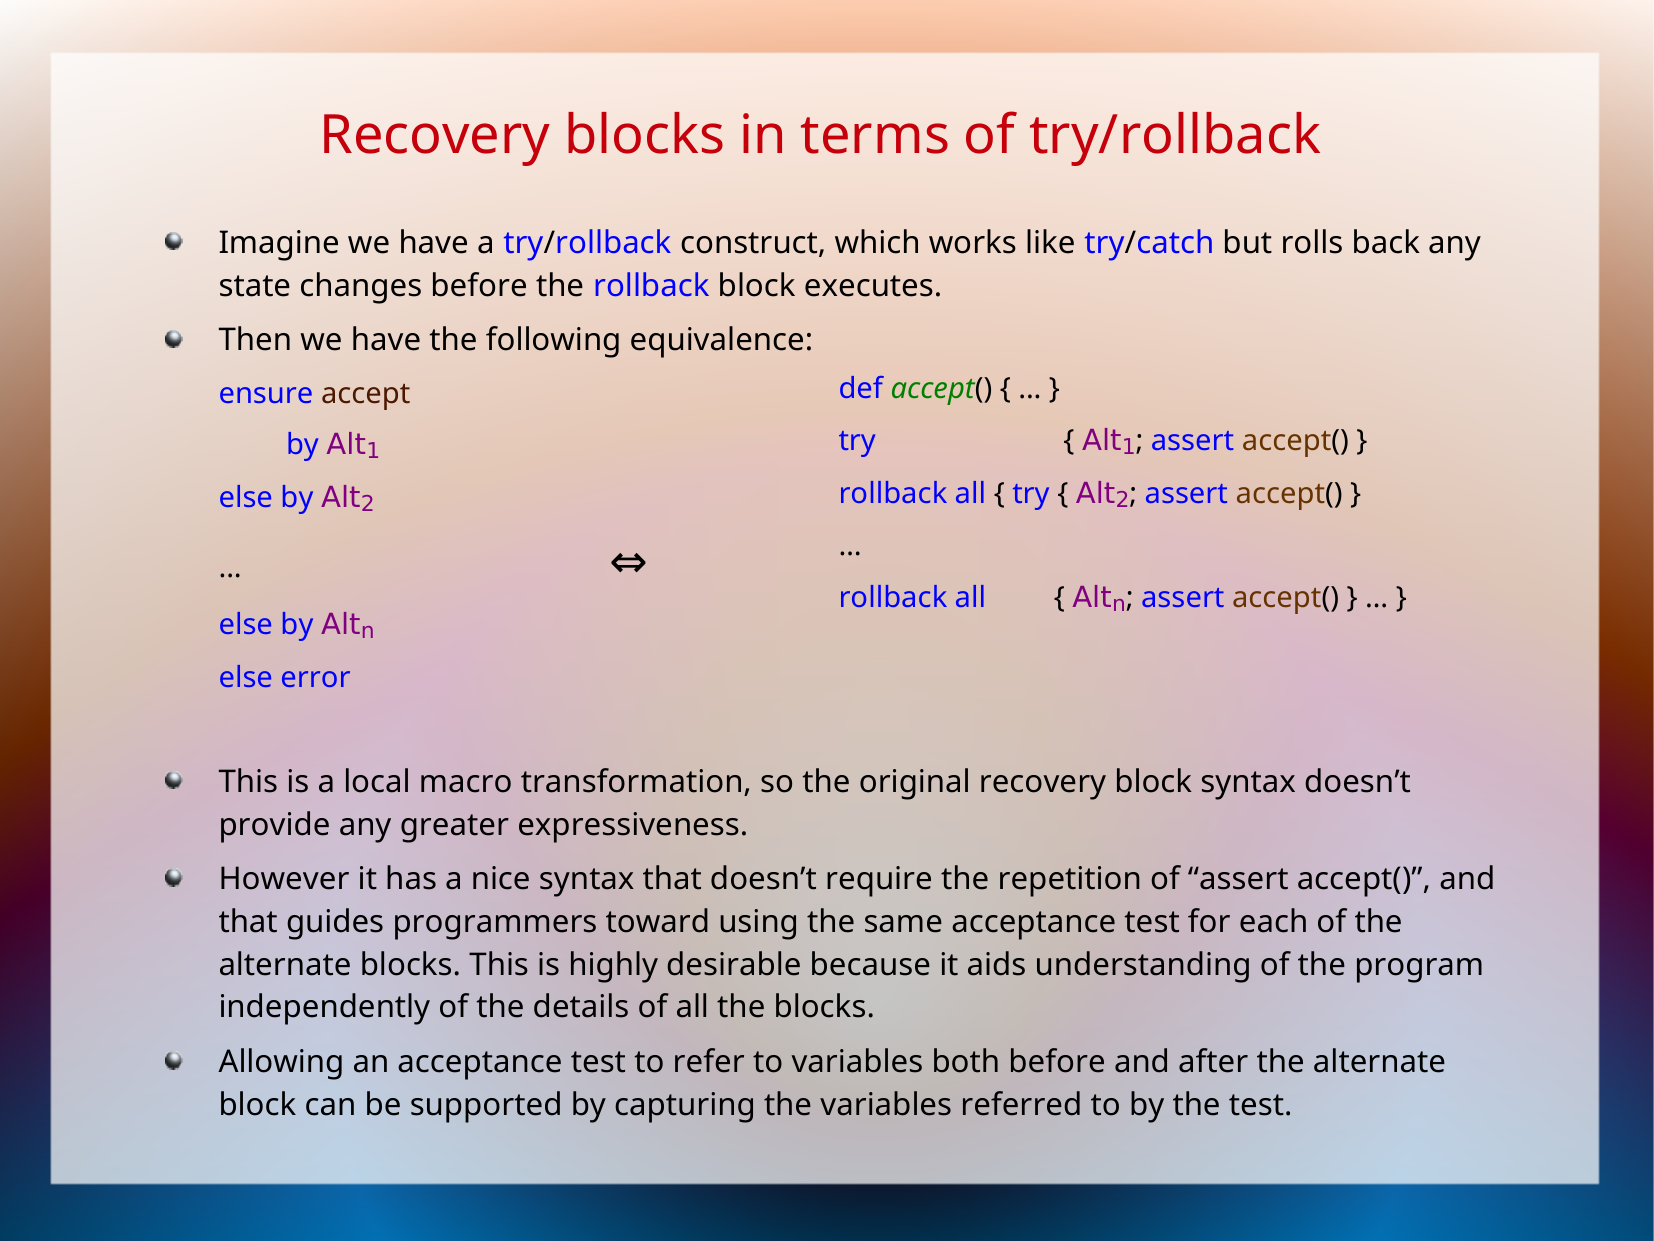

# Recovery blocks in terms of try/rollback
Imagine we have a try/rollback construct, which works like try/catch but rolls back any state changes before the rollback block executes.
Then we have the following equivalence:
ensure accept
 by Alt1
else by Alt2
... ⇔
else by Altn
else error
This is a local macro transformation, so the original recovery block syntax doesn’t provide any greater expressiveness.
However it has a nice syntax that doesn’t require the repetition of “assert accept()”, and that guides programmers toward using the same acceptance test for each of the alternate blocks. This is highly desirable because it aids understanding of the program independently of the details of all the blocks.
Allowing an acceptance test to refer to variables both before and after the alternate block can be supported by capturing the variables referred to by the test.
def accept() { ... }
try { Alt1; assert accept() }
rollback all { try { Alt2; assert accept() }
…
rollback all { Altn; assert accept() } … }